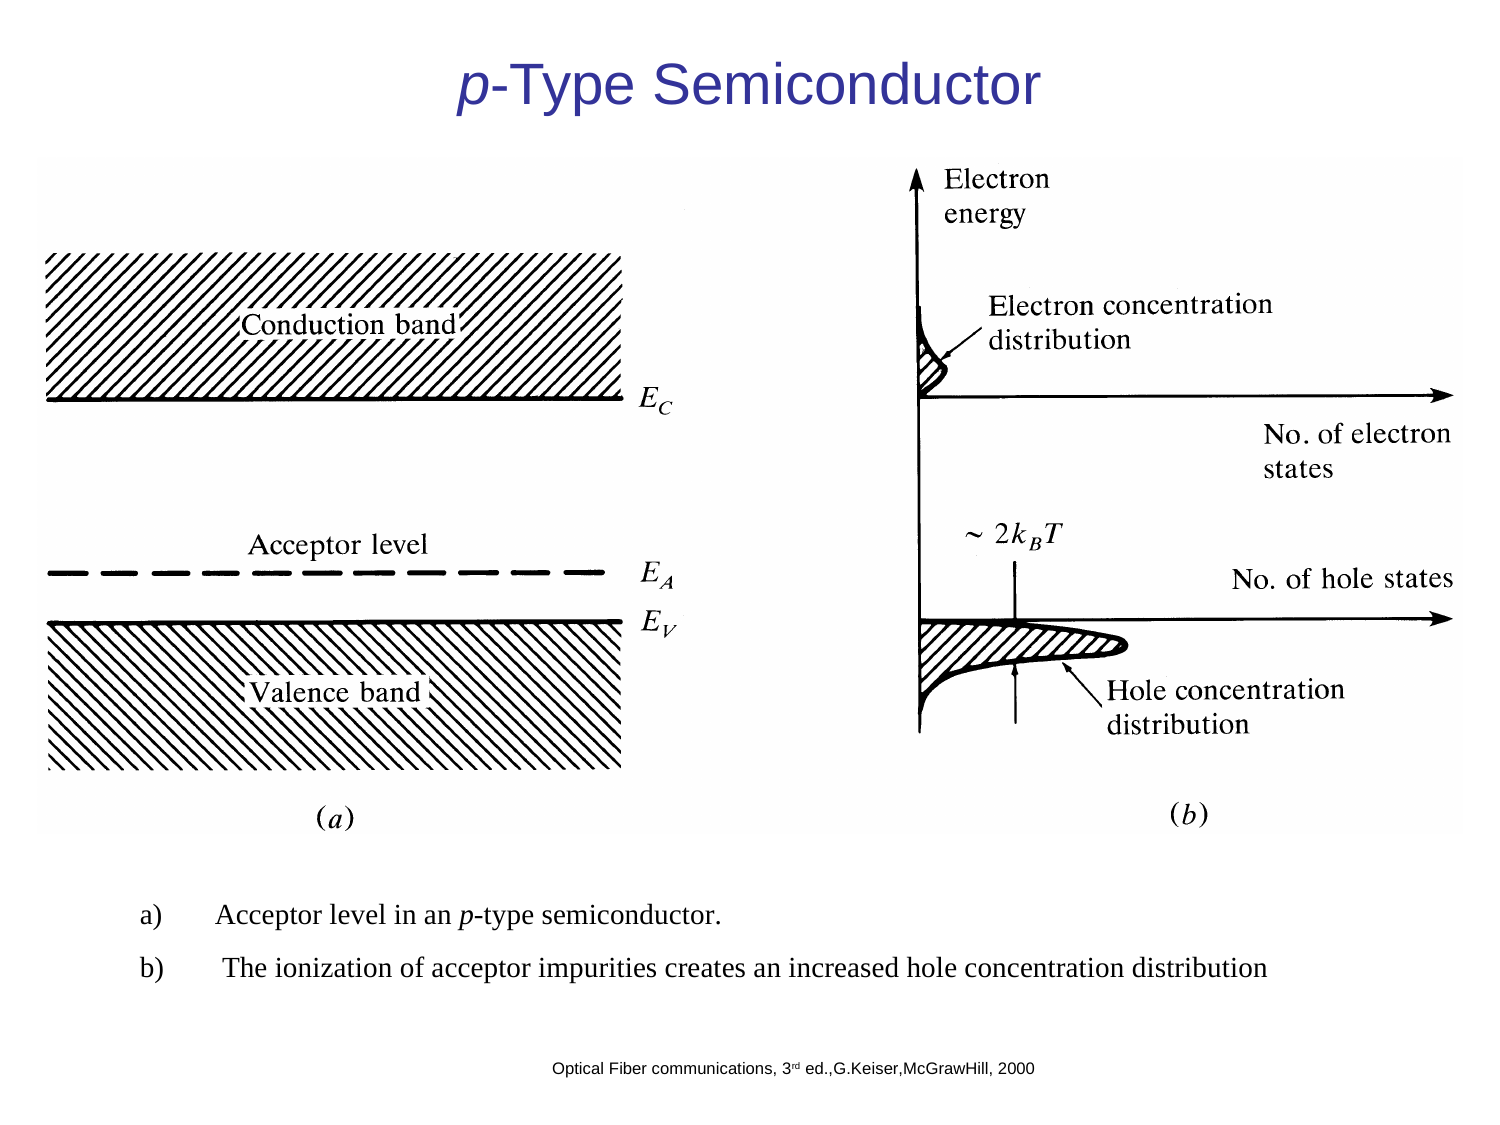

# p-Type Semiconductor
Acceptor level in an p-type semiconductor.
 The ionization of acceptor impurities creates an increased hole concentration distribution
Optical Fiber communications, 3rd ed.,G.Keiser,McGrawHill, 2000